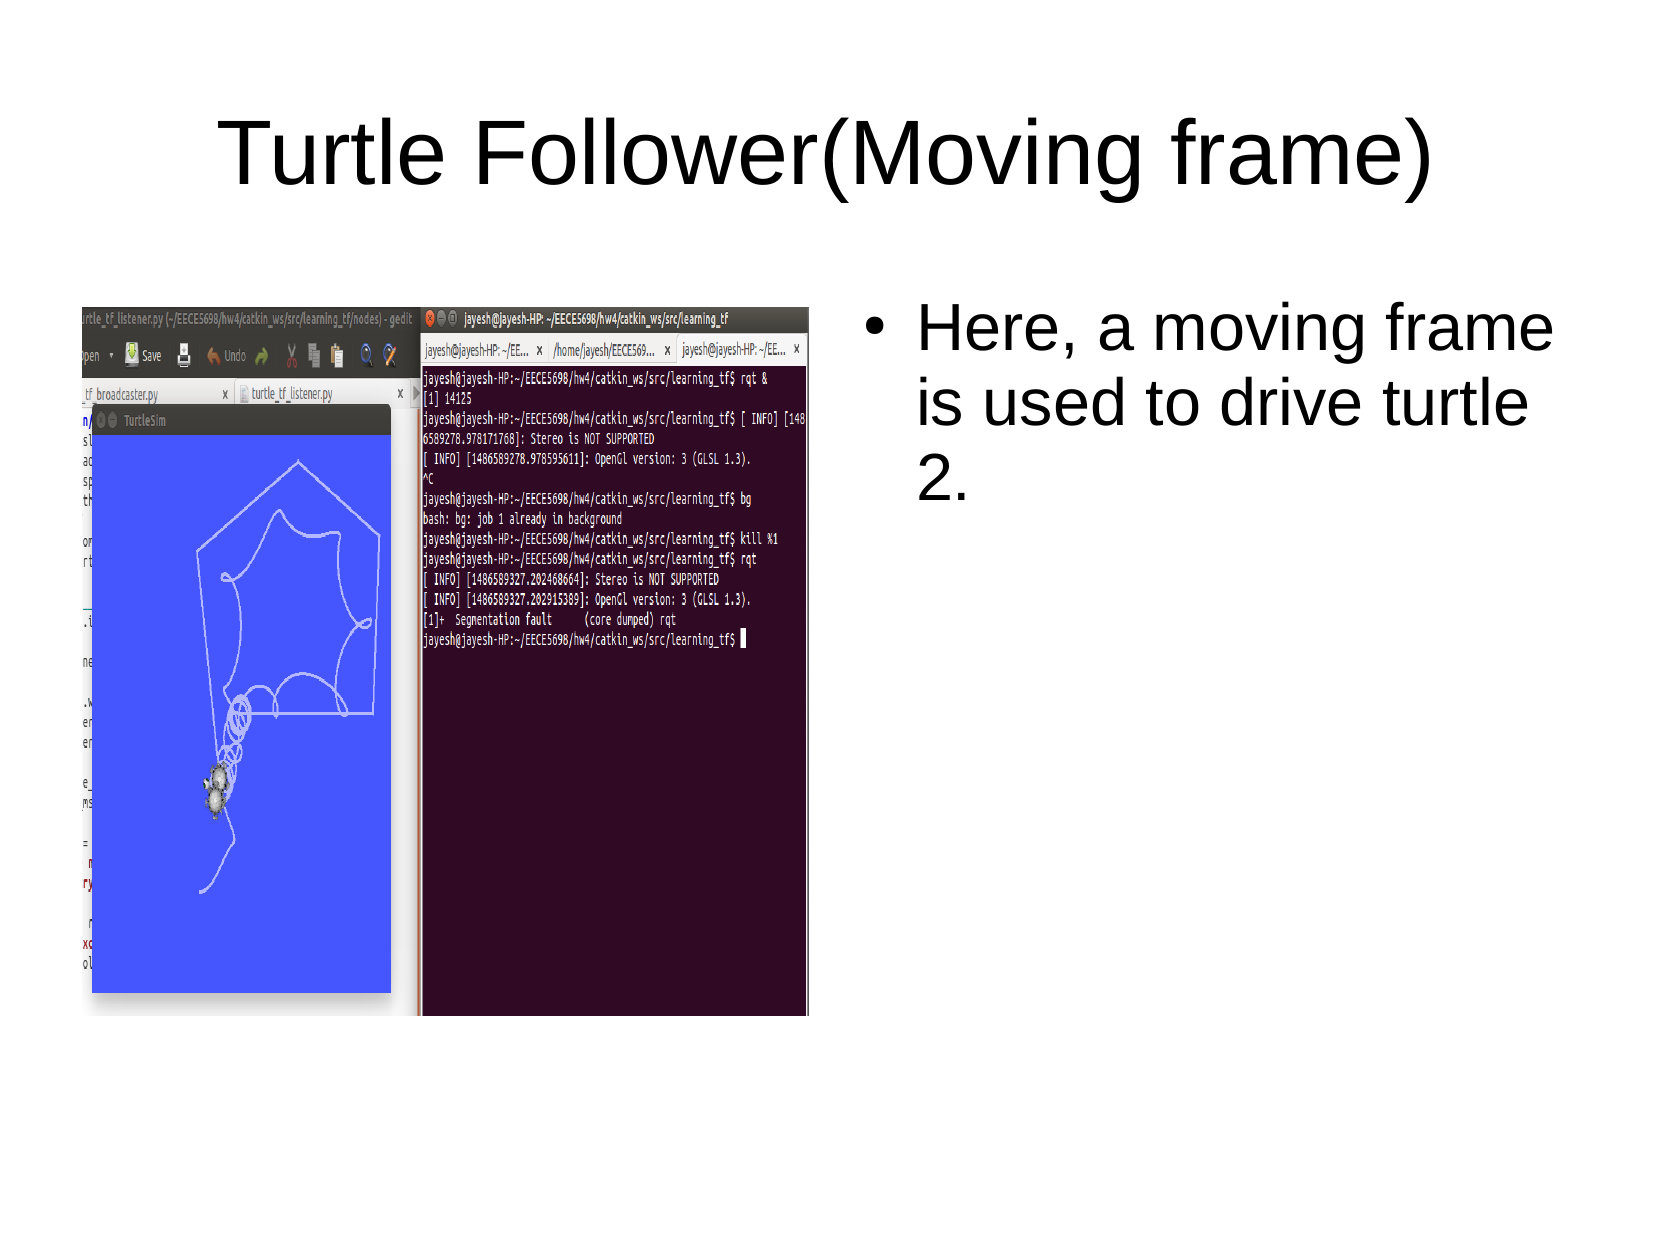

# Turtle Follower(Moving frame)
Here, a moving frame is used to drive turtle 2.